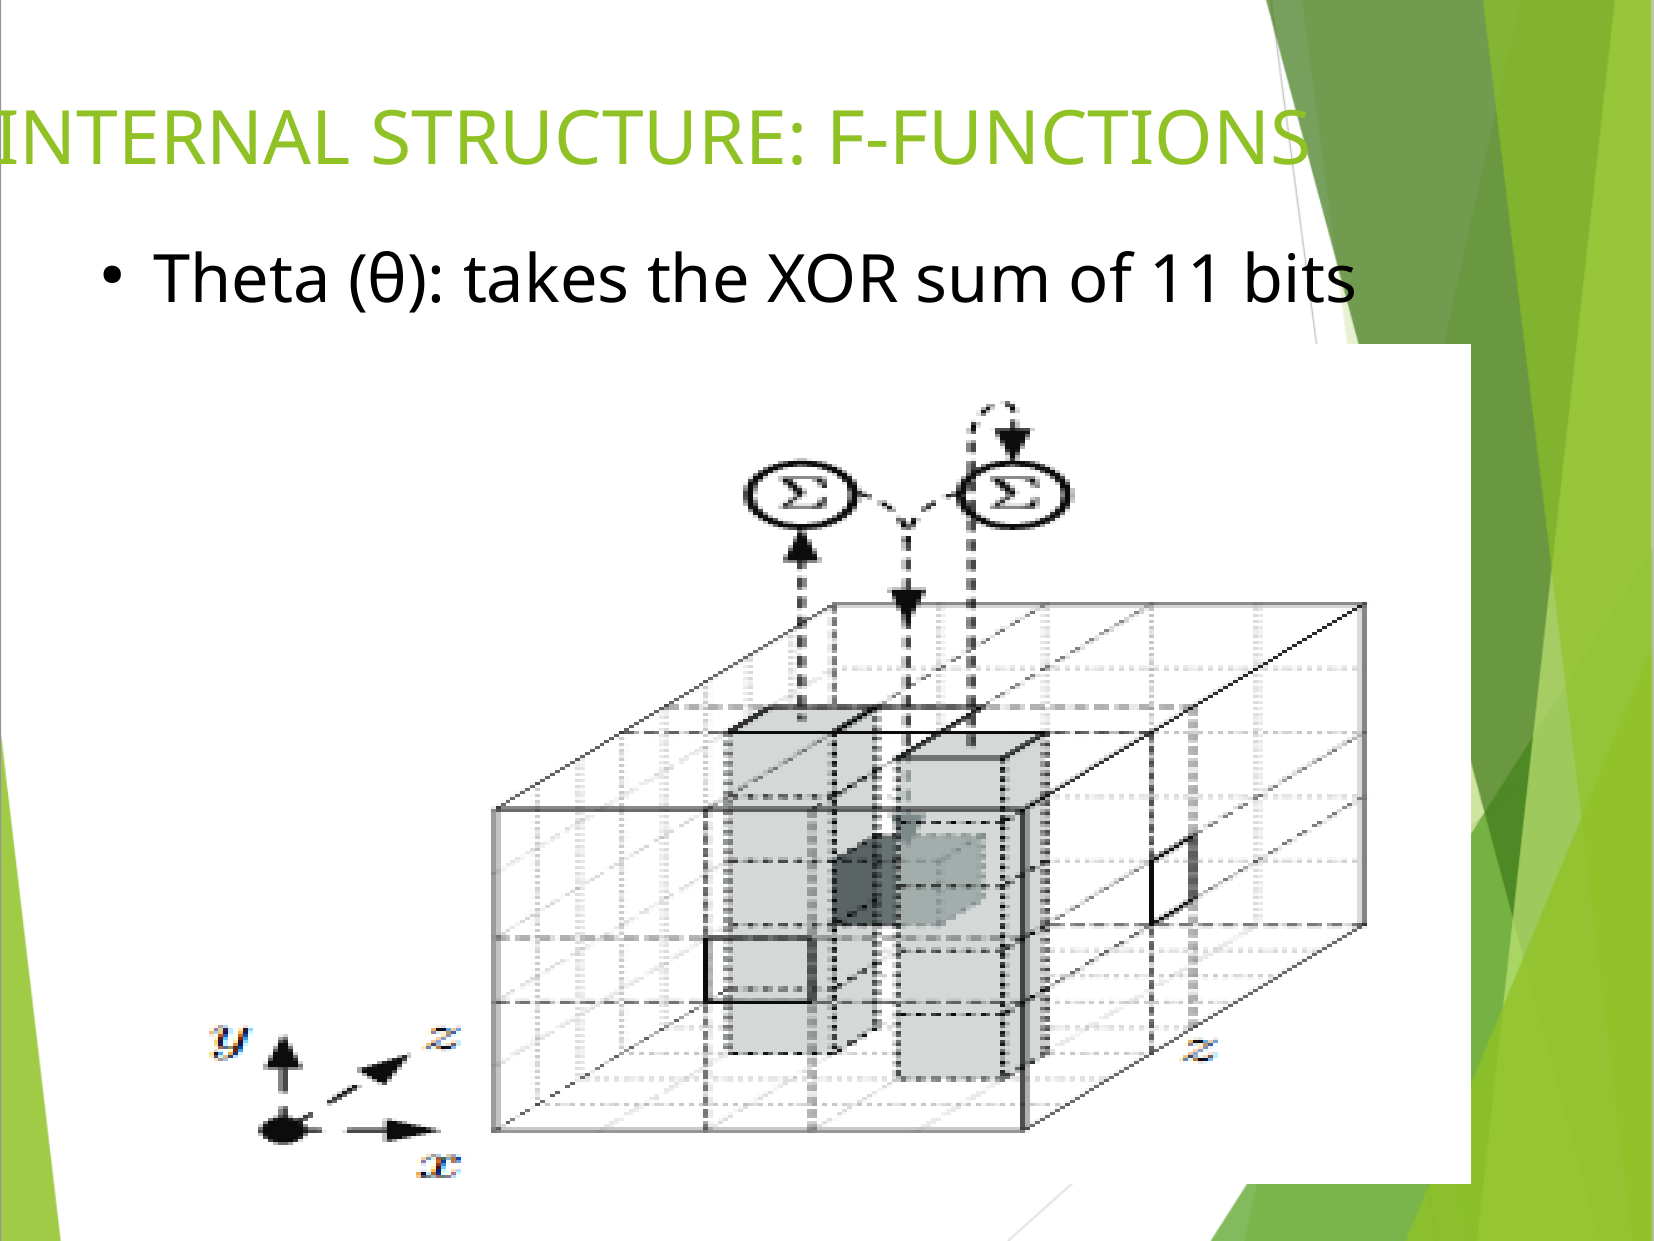

# INTERNAL STRUCTURE: F-FUNCTIONS
Theta (θ): takes the XOR sum of 11 bits